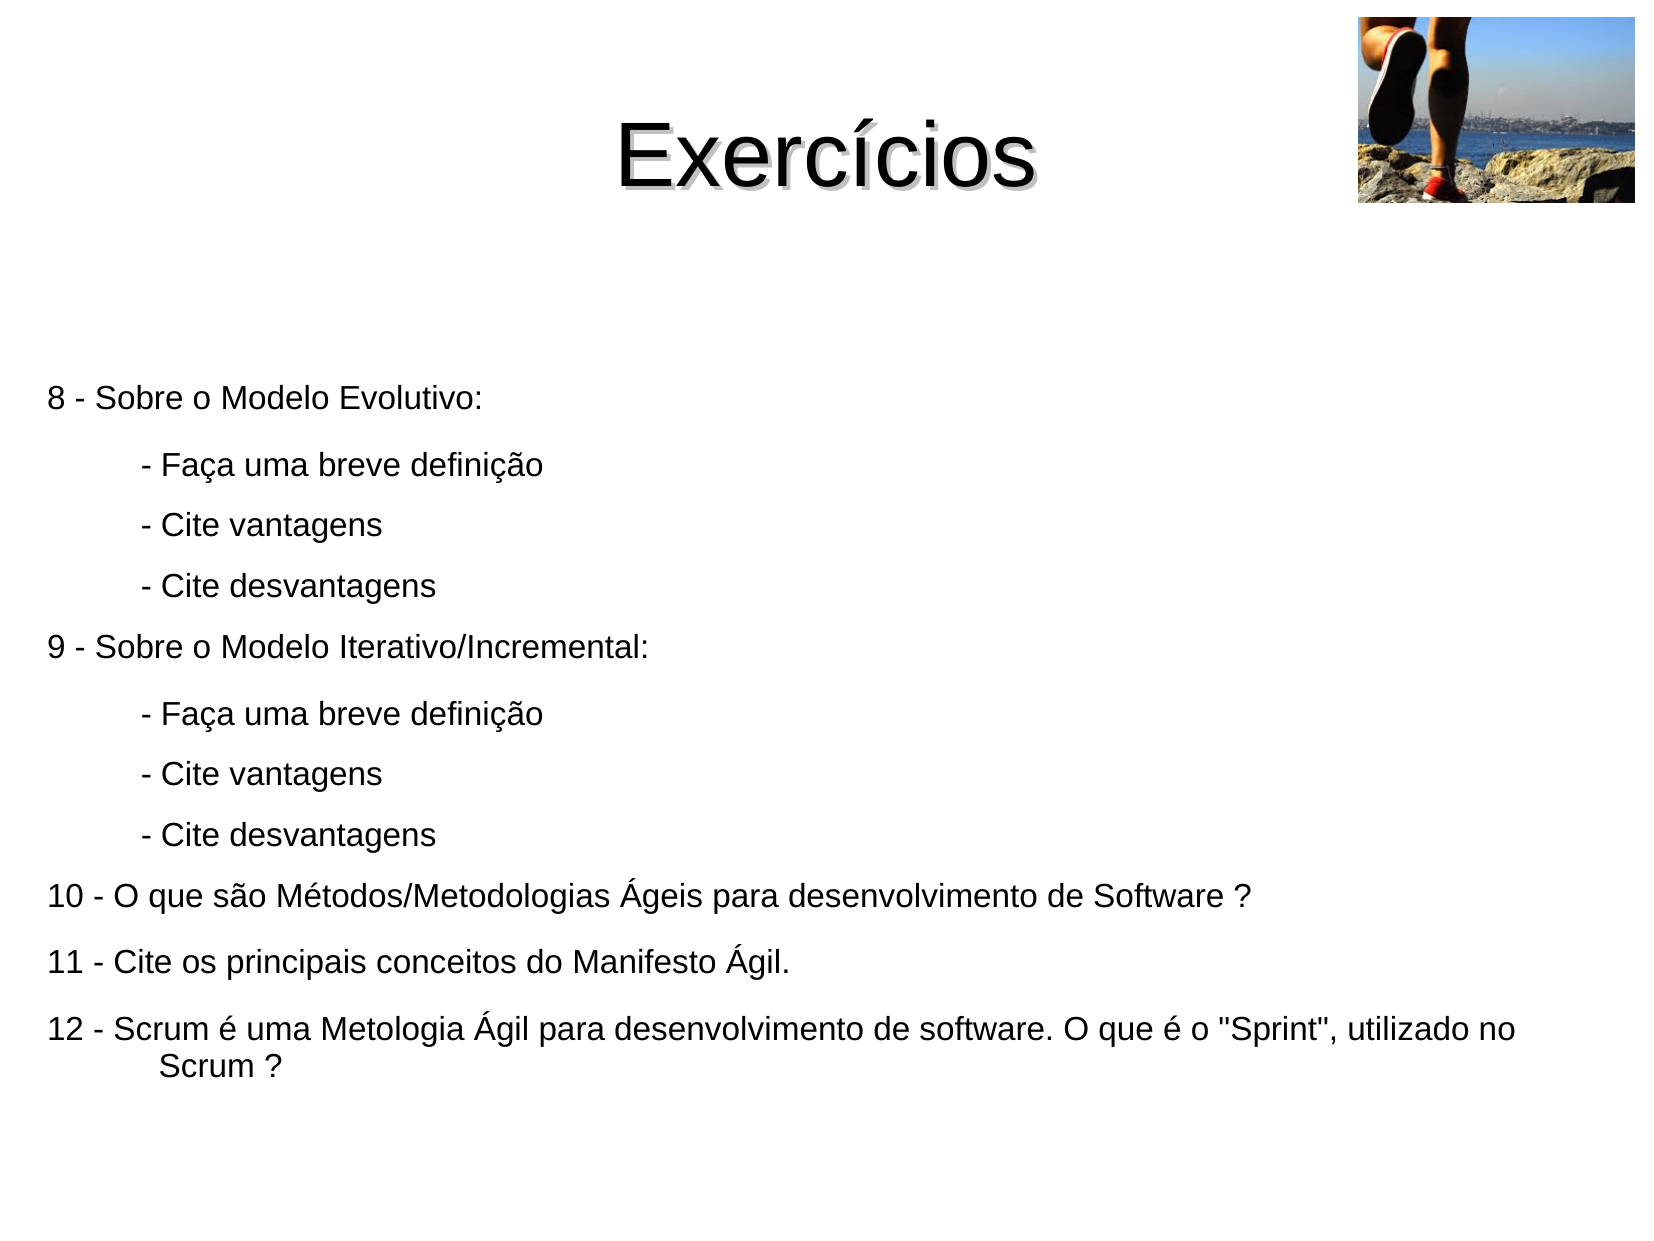

# Exercícios
8 - Sobre o Modelo Evolutivo:
 - Faça uma breve definição
 - Cite vantagens
 - Cite desvantagens
9 - Sobre o Modelo Iterativo/Incremental:
 - Faça uma breve definição
 - Cite vantagens
 - Cite desvantagens
10 - O que são Métodos/Metodologias Ágeis para desenvolvimento de Software ?
11 - Cite os principais conceitos do Manifesto Ágil.
12 - Scrum é uma Metologia Ágil para desenvolvimento de software. O que é o "Sprint", utilizado no Scrum ?